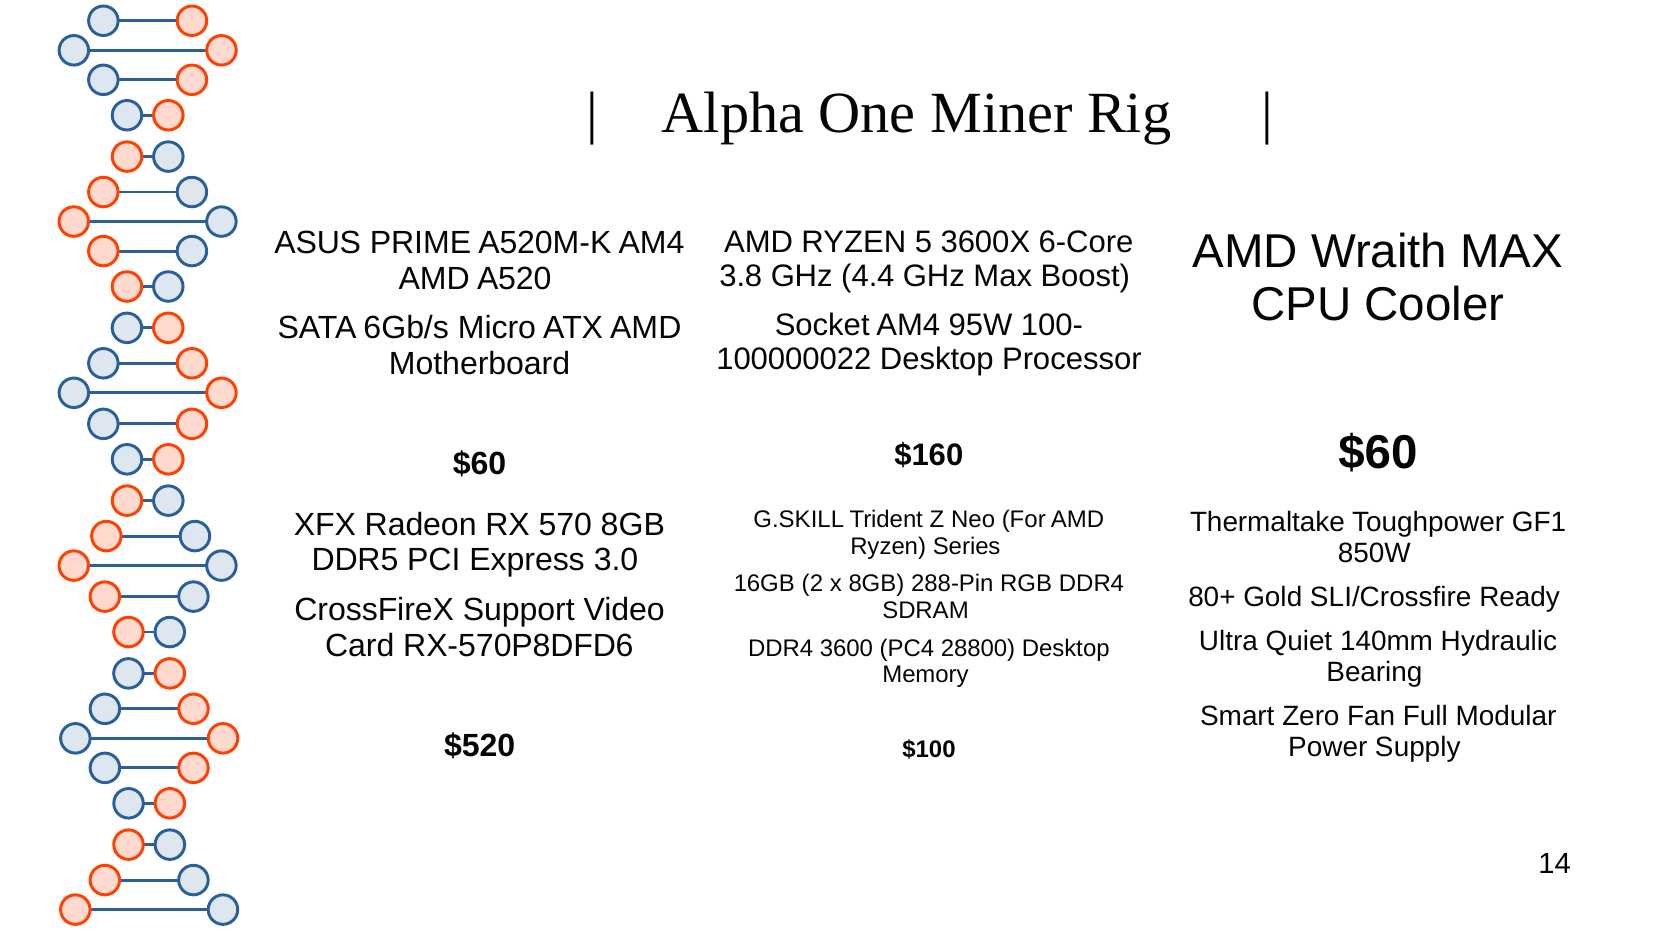

# |	Alpha One Miner Rig		|
ASUS PRIME A520M-K AM4 AMD A520
SATA 6Gb/s Micro ATX AMD Motherboard
$60
AMD RYZEN 5 3600X 6-Core 3.8 GHz (4.4 GHz Max Boost)
Socket AM4 95W 100-100000022 Desktop Processor
$160
AMD Wraith MAX CPU Cooler
$60
XFX Radeon RX 570 8GB DDR5 PCI Express 3.0
CrossFireX Support Video Card RX-570P8DFD6
$520
G.SKILL Trident Z Neo (For AMD Ryzen) Series
16GB (2 x 8GB) 288-Pin RGB DDR4 SDRAM
DDR4 3600 (PC4 28800) Desktop Memory
$100
Thermaltake Toughpower GF1 850W
80+ Gold SLI/Crossfire Ready
Ultra Quiet 140mm Hydraulic Bearing
Smart Zero Fan Full Modular Power Supply
14